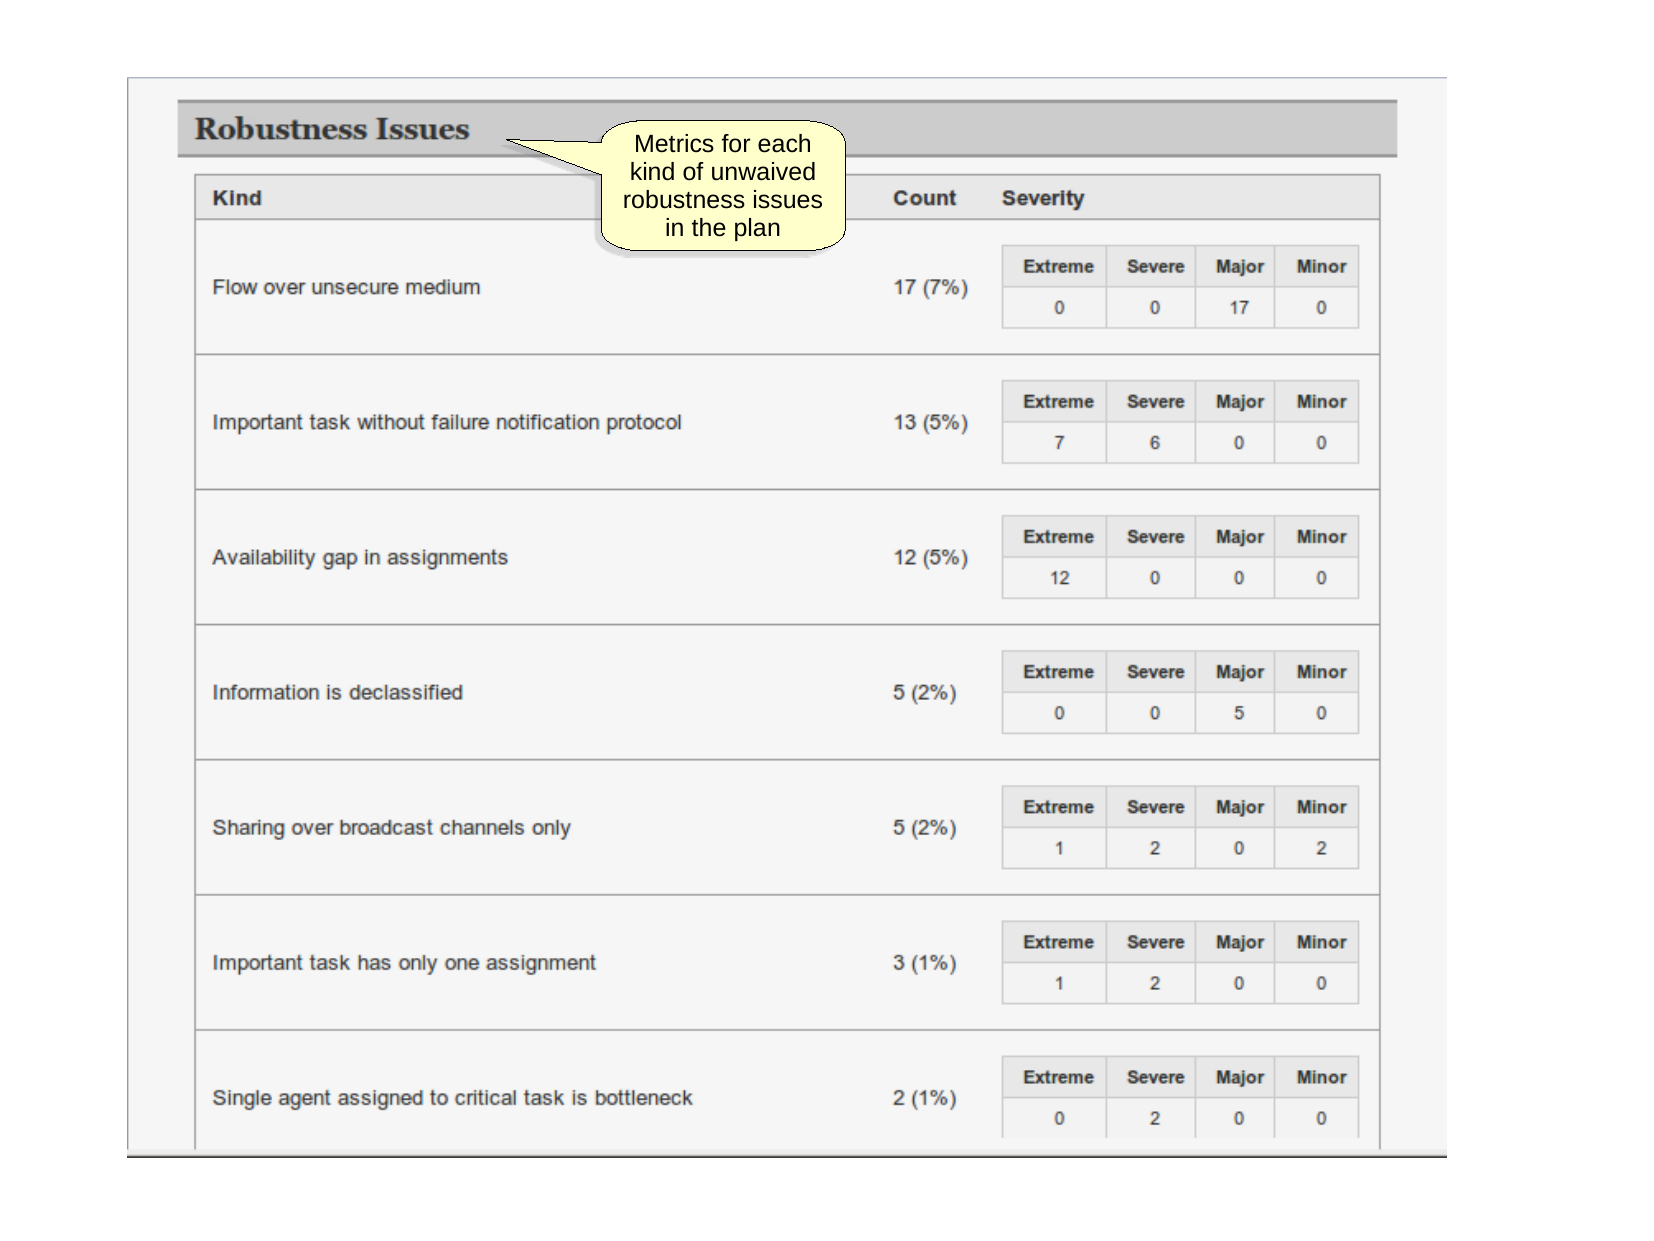

Metrics for each kind of unwaived robustness issues in the plan